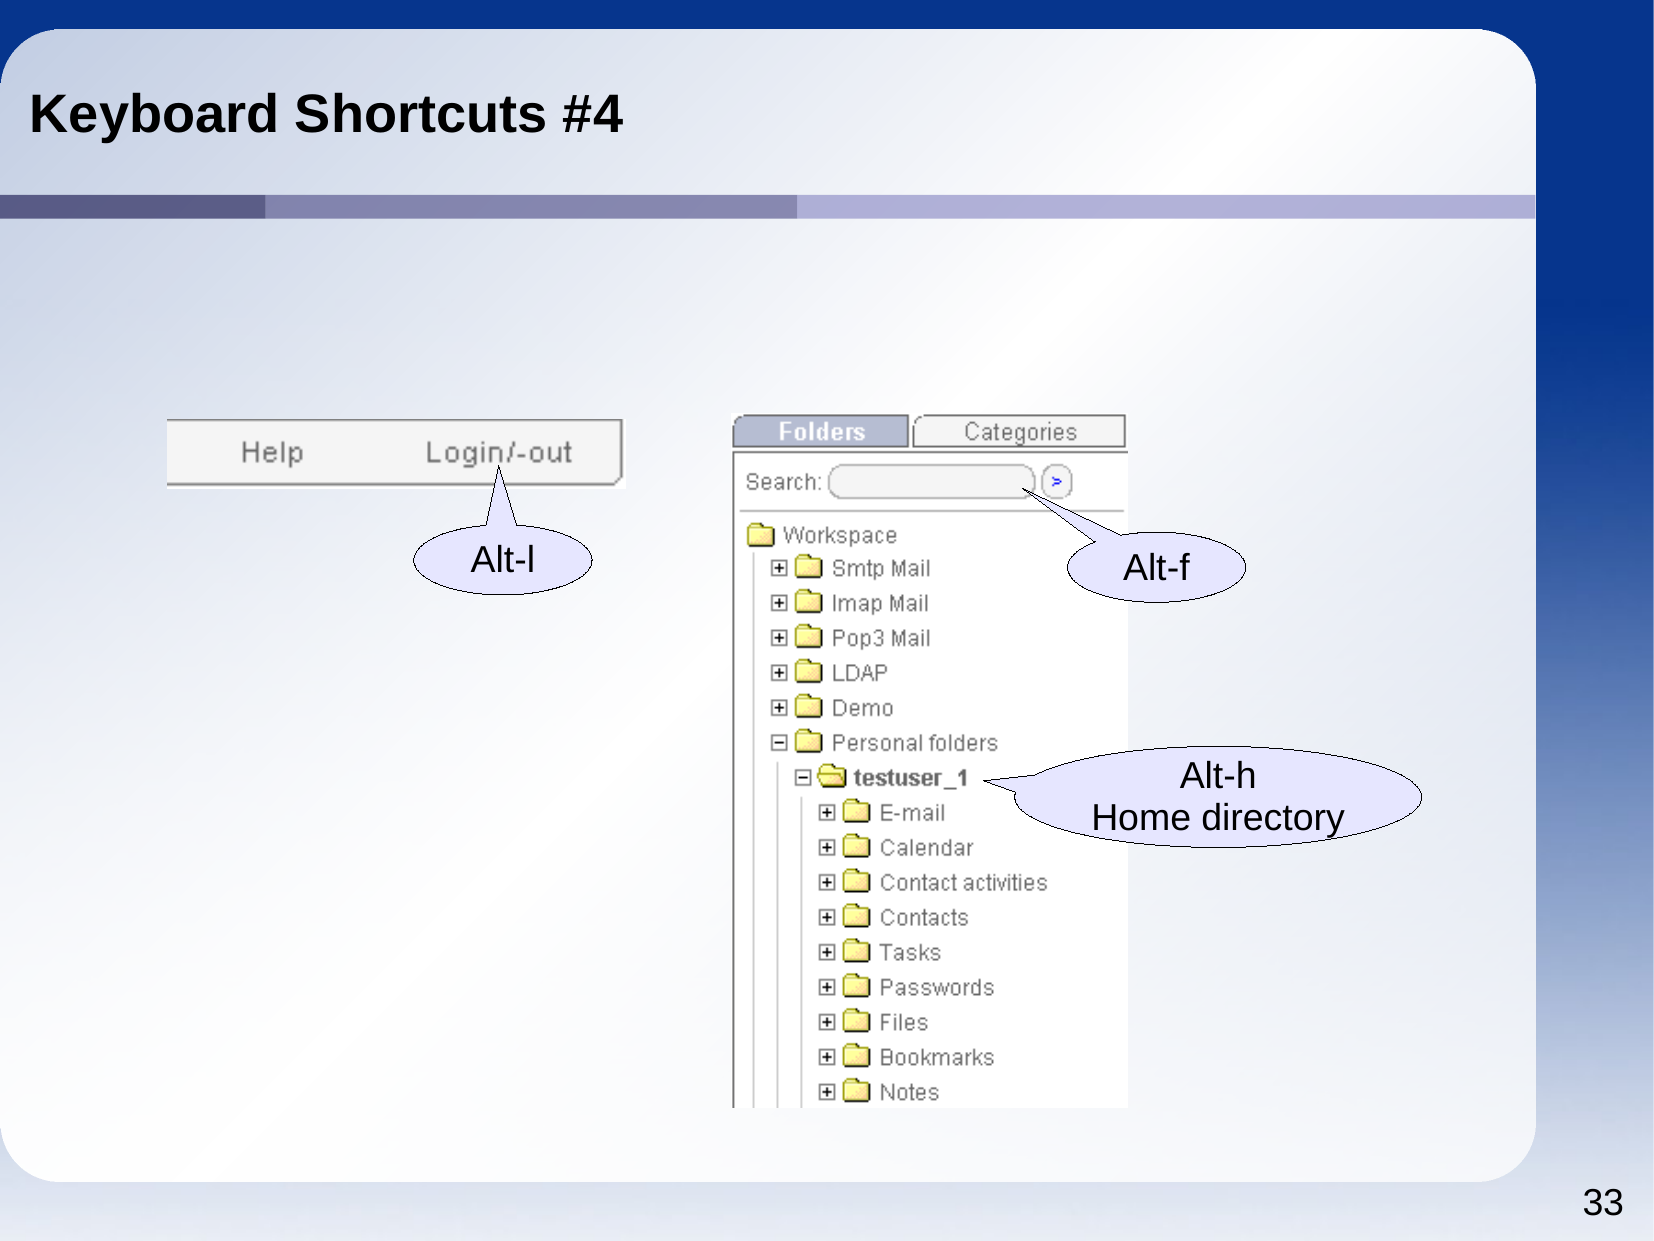

# Keyboard Shortcuts #4
Alt-l
Alt-f
Alt-h
Home directory
33